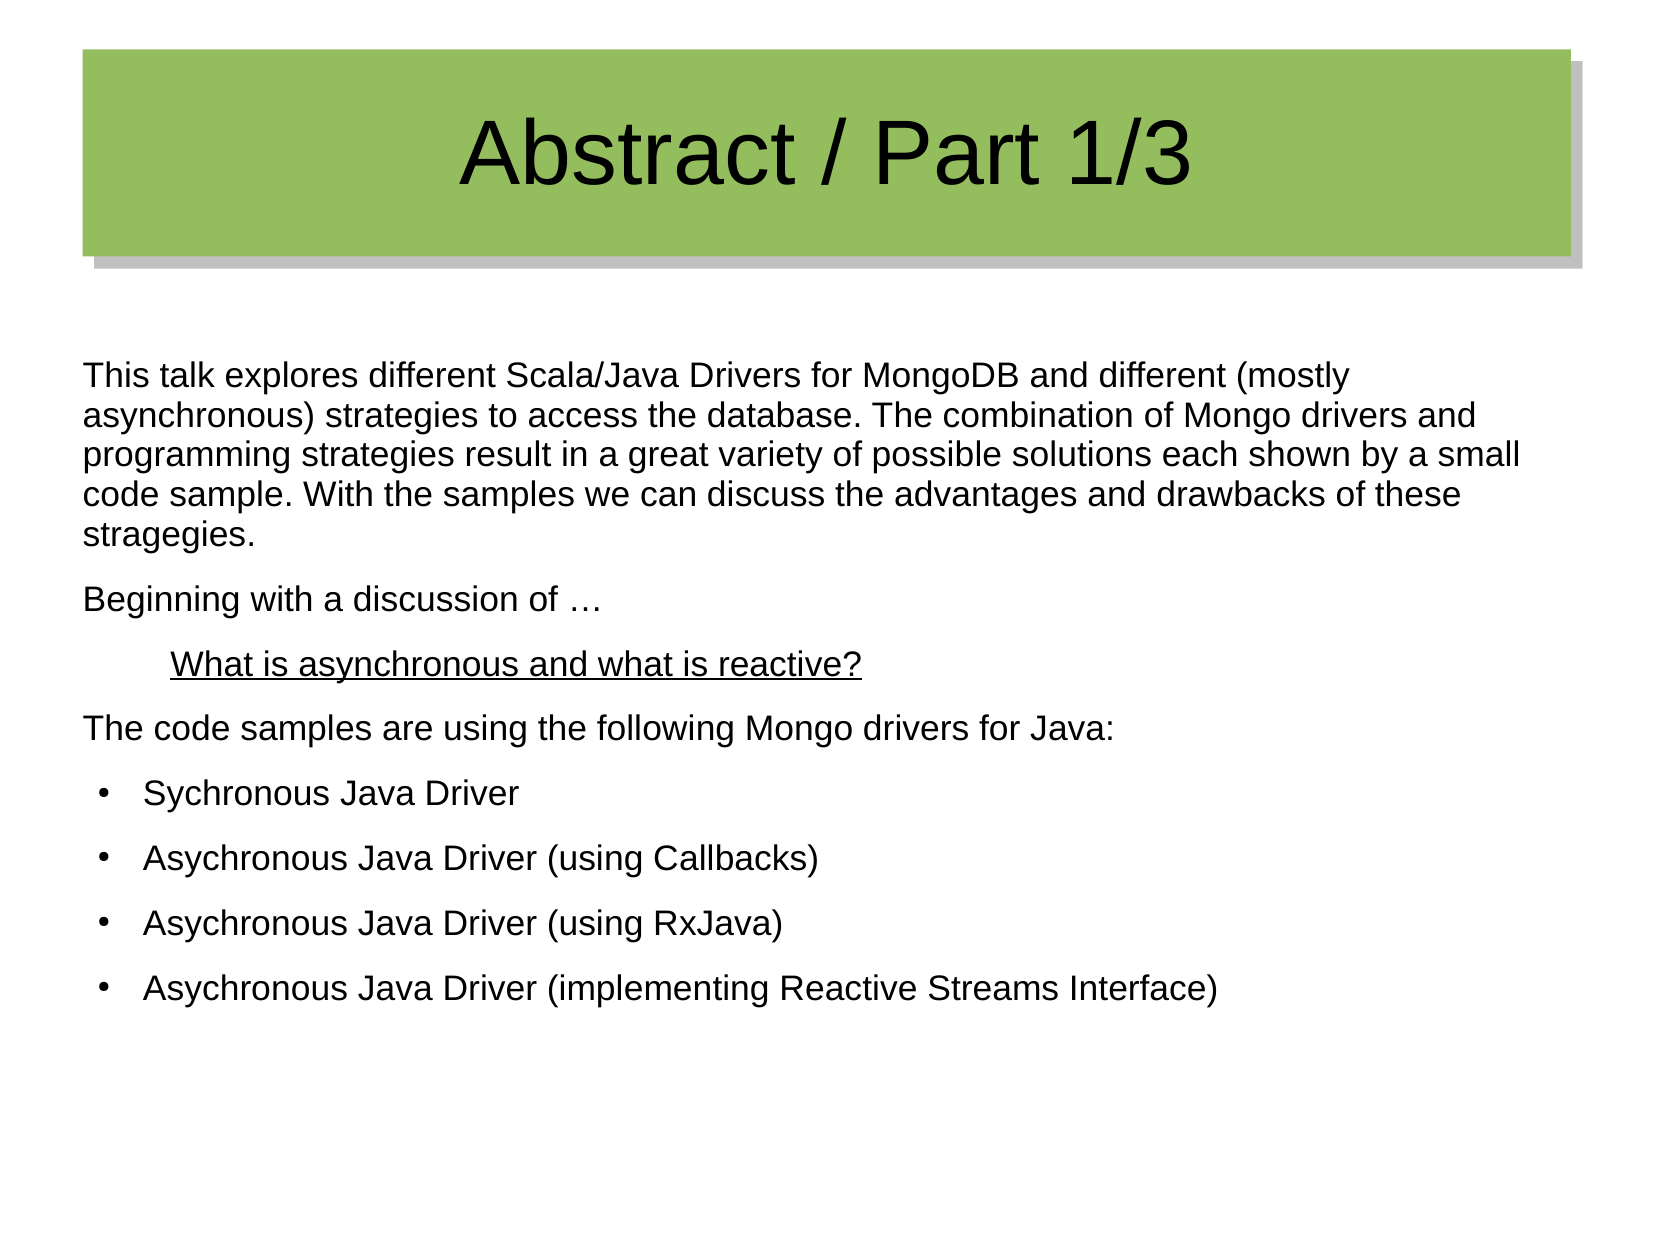

# Abstract / Part 1/3
This talk explores different Scala/Java Drivers for MongoDB and different (mostly asynchronous) strategies to access the database. The combination of Mongo drivers and programming strategies result in a great variety of possible solutions each shown by a small code sample. With the samples we can discuss the advantages and drawbacks of these stragegies.
Beginning with a discussion of …
 What is asynchronous and what is reactive?
The code samples are using the following Mongo drivers for Java:
Sychronous Java Driver
Asychronous Java Driver (using Callbacks)
Asychronous Java Driver (using RxJava)
Asychronous Java Driver (implementing Reactive Streams Interface)